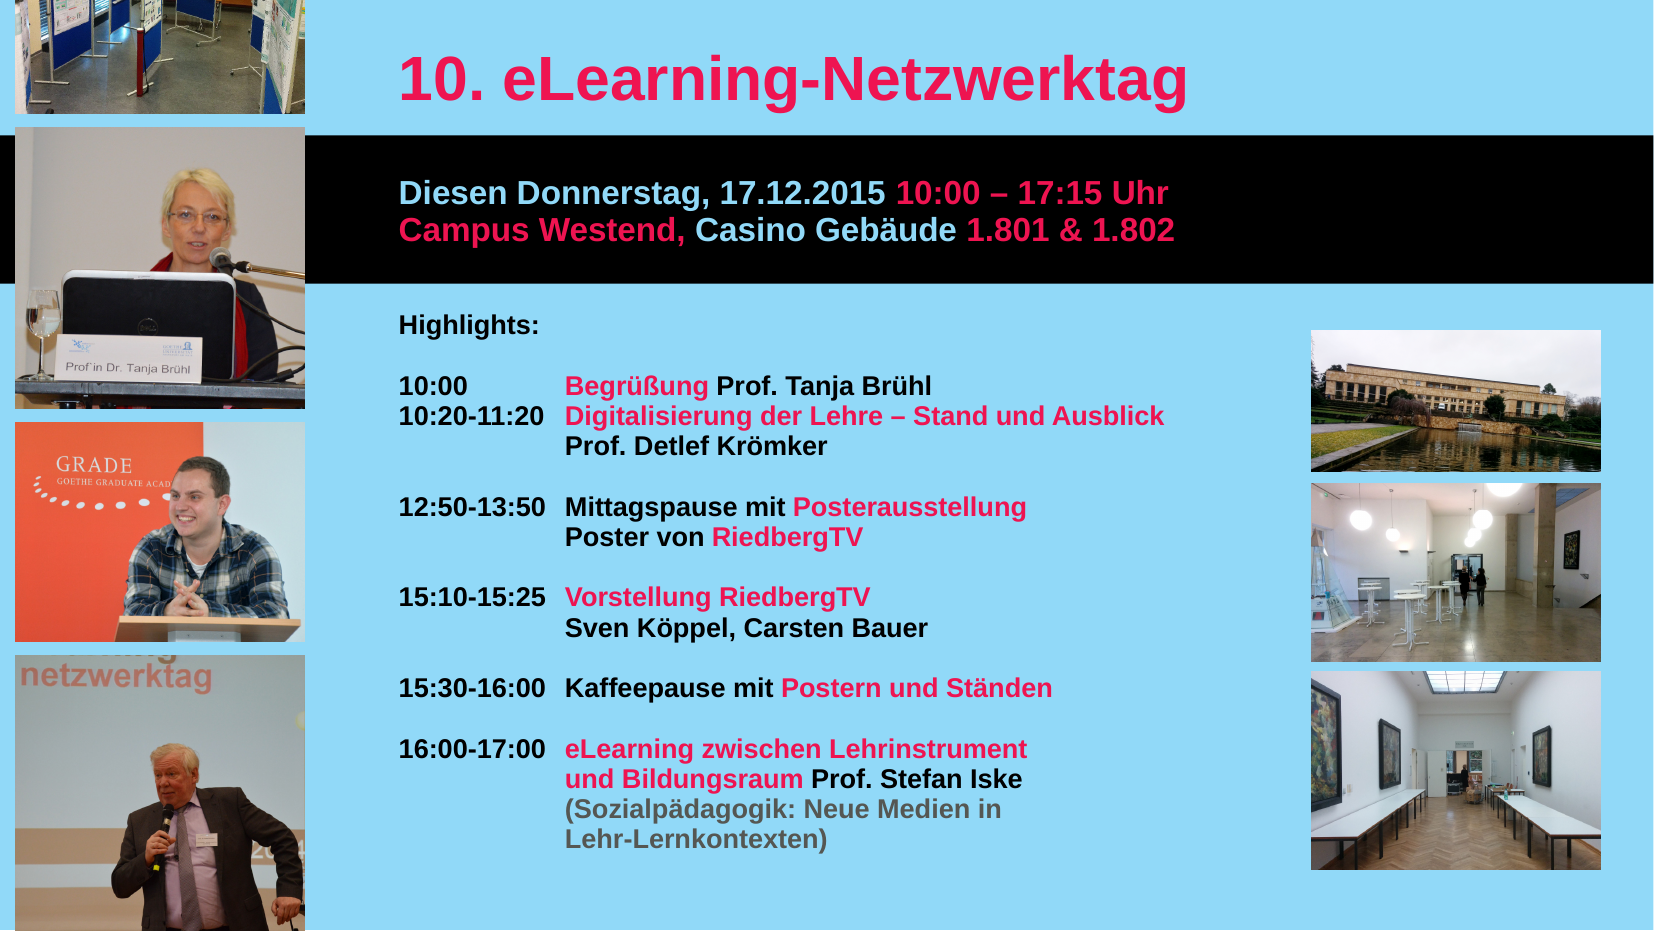

10. eLearning-Netzwerktag
Diesen Donnerstag, 17.12.2015 10:00 – 17:15 Uhr
Campus Westend, Casino Gebäude 1.801 & 1.802
Highlights:
10:00	Begrüßung Prof. Tanja Brühl
10:20-11:20	Digitalisierung der Lehre – Stand und Ausblick
	Prof. Detlef Krömker
12:50-13:50	Mittagspause mit Posterausstellung
	Poster von RiedbergTV
15:10-15:25	Vorstellung RiedbergTV
	Sven Köppel, Carsten Bauer
15:30-16:00	Kaffeepause mit Postern und Ständen
16:00-17:00	eLearning zwischen Lehrinstrument
	und Bildungsraum Prof. Stefan Iske
	(Sozialpädagogik: Neue Medien in
	Lehr-Lernkontexten)